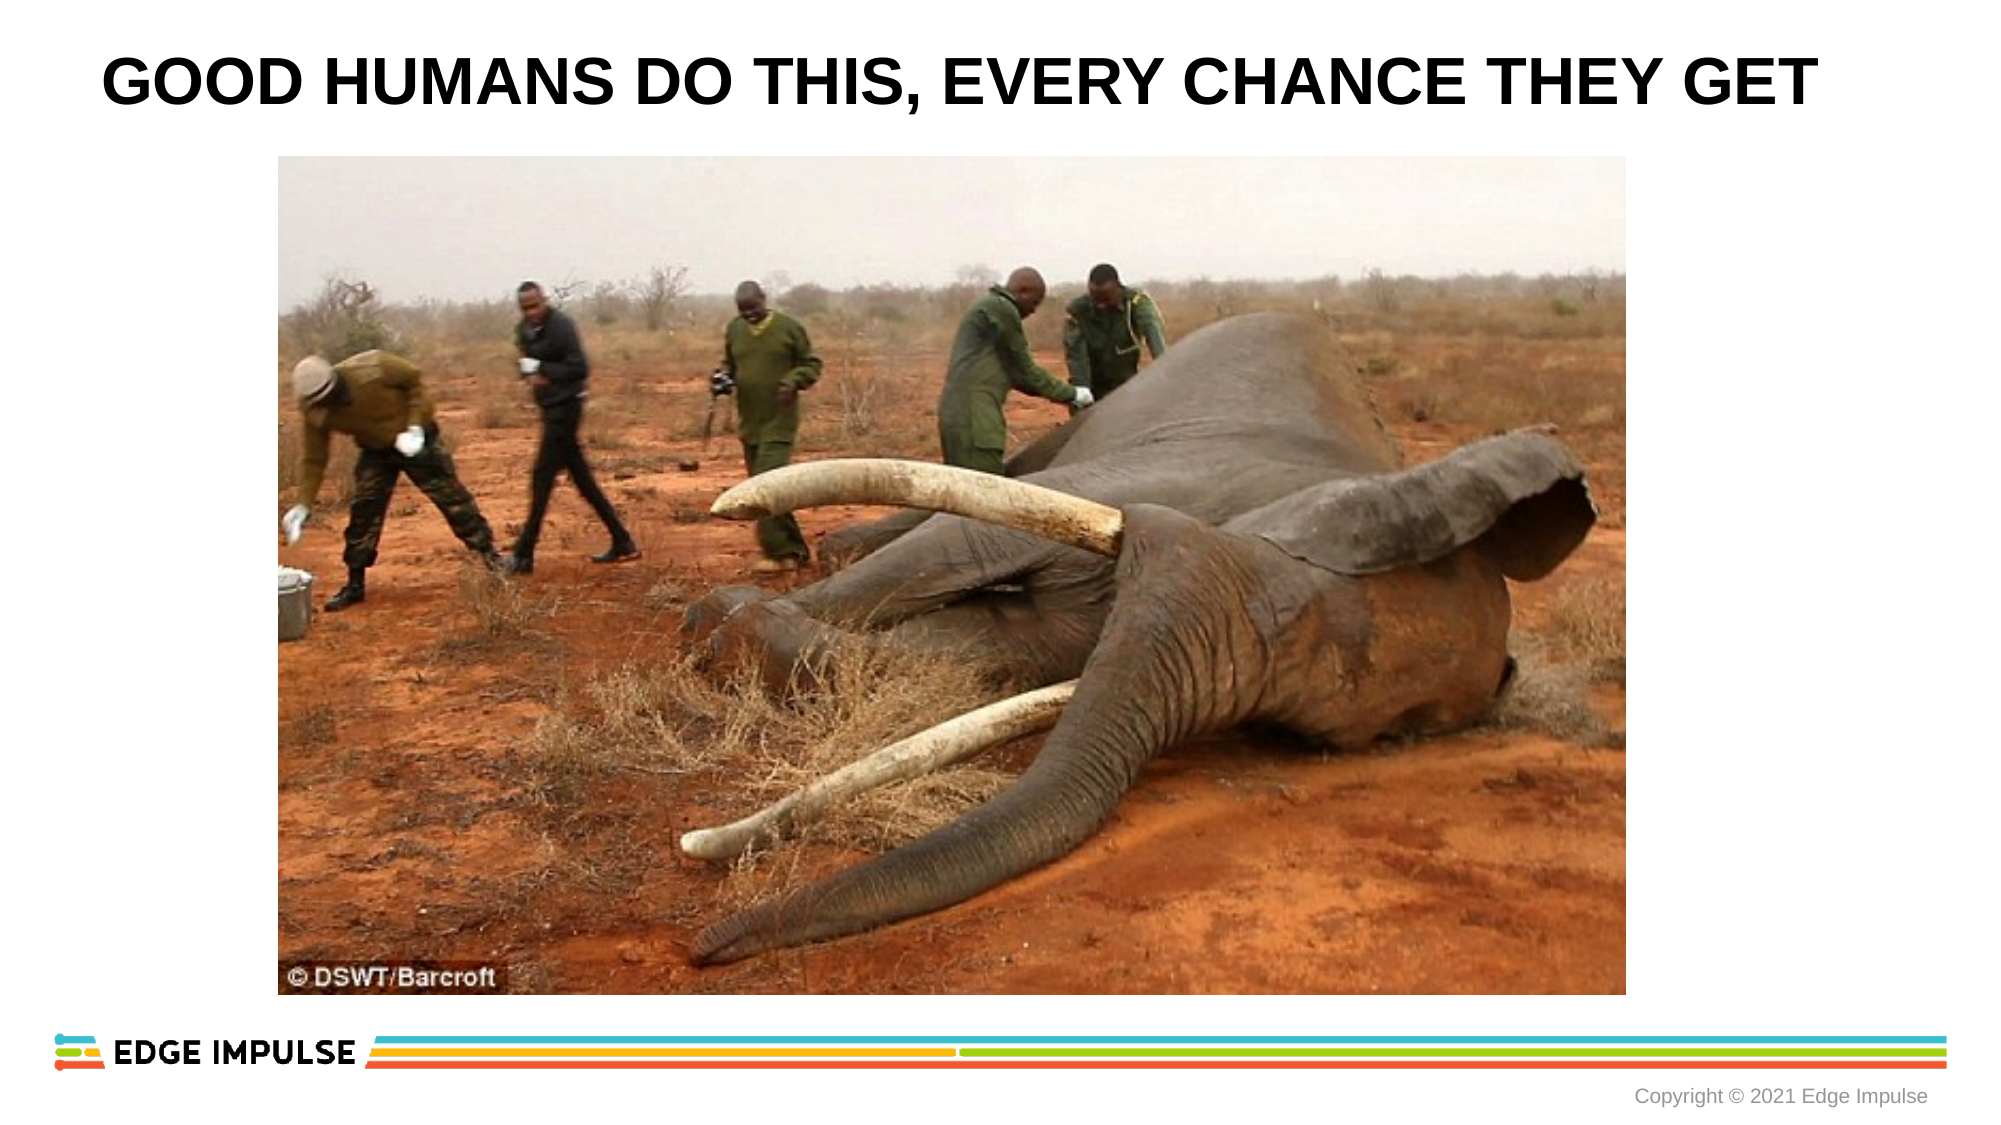

GOOD HUMANS DO THIS, EVERY CHANCE THEY GET